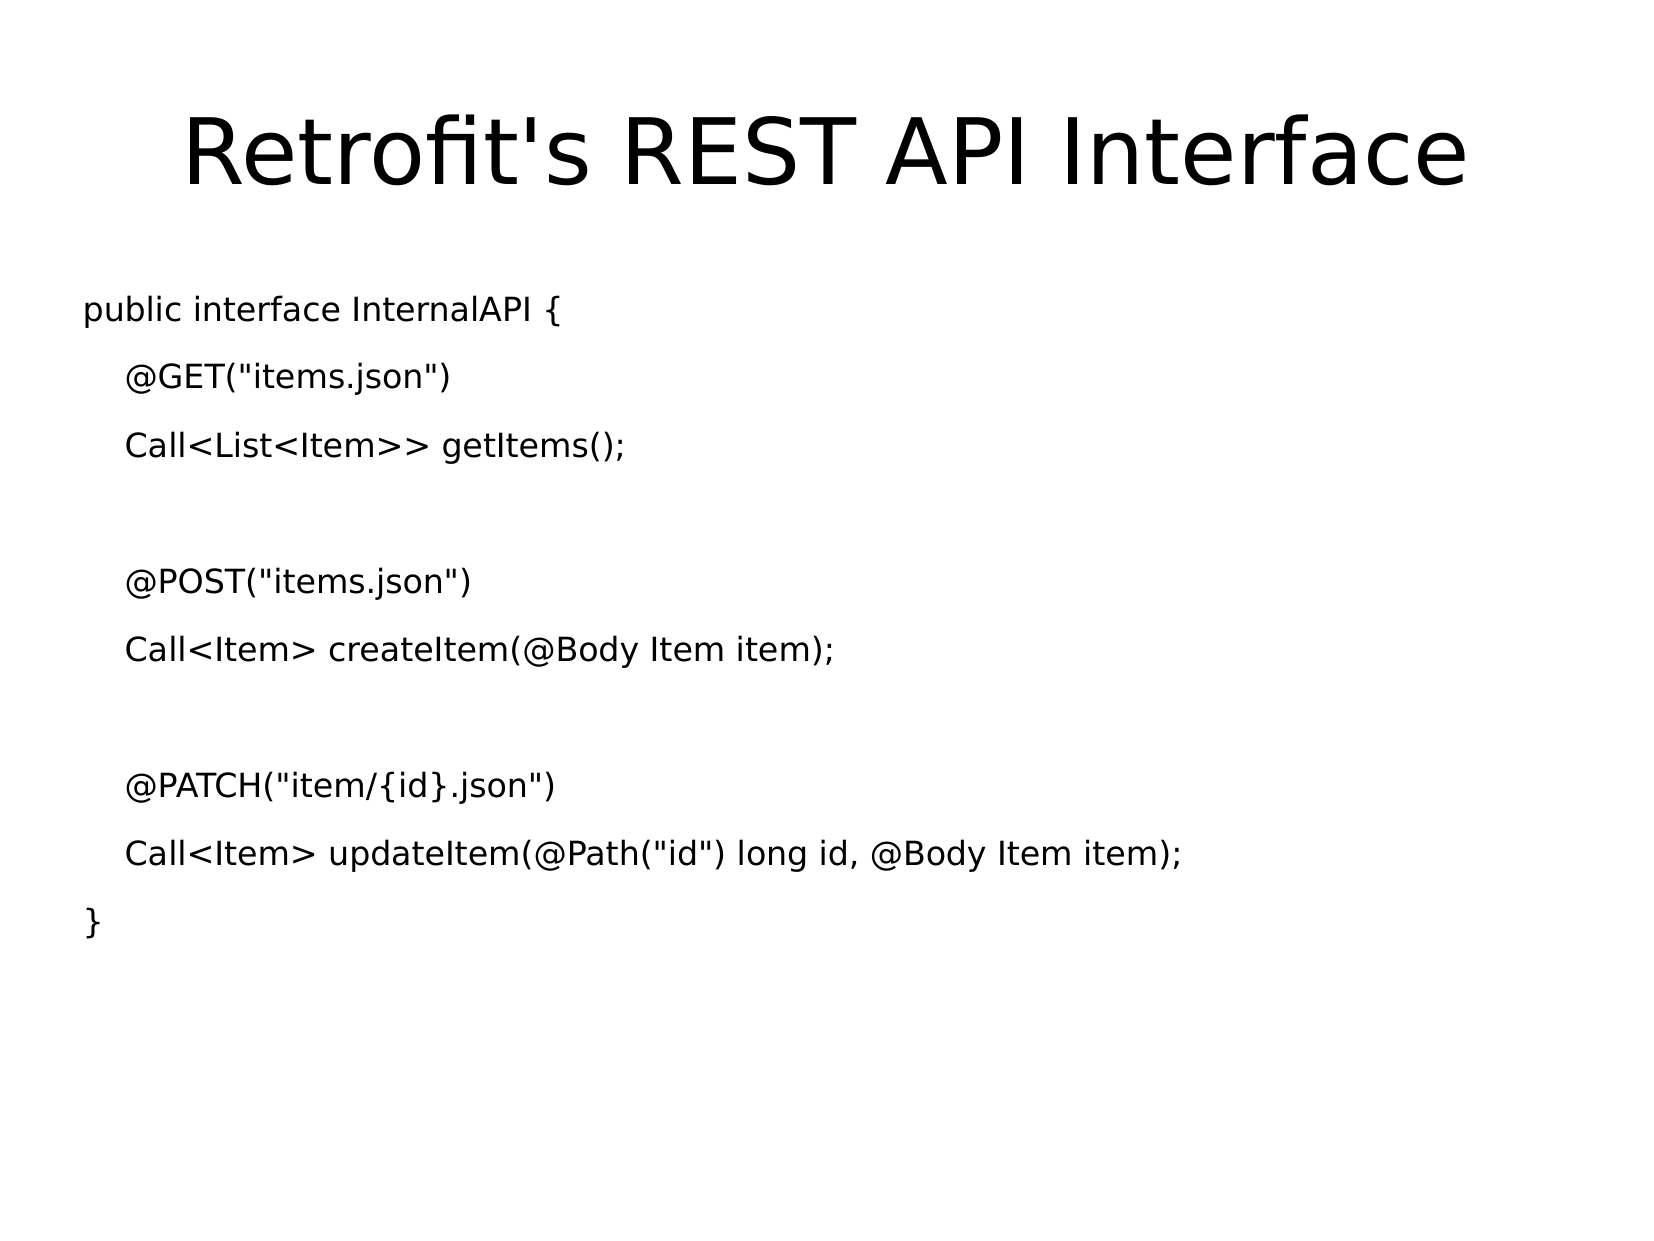

# Retrofit's REST API Interface
public interface InternalAPI {
 @GET("items.json")
 Call<List<Item>> getItems();
 @POST("items.json")
 Call<Item> createItem(@Body Item item);
 @PATCH("item/{id}.json")
 Call<Item> updateItem(@Path("id") long id, @Body Item item);
}